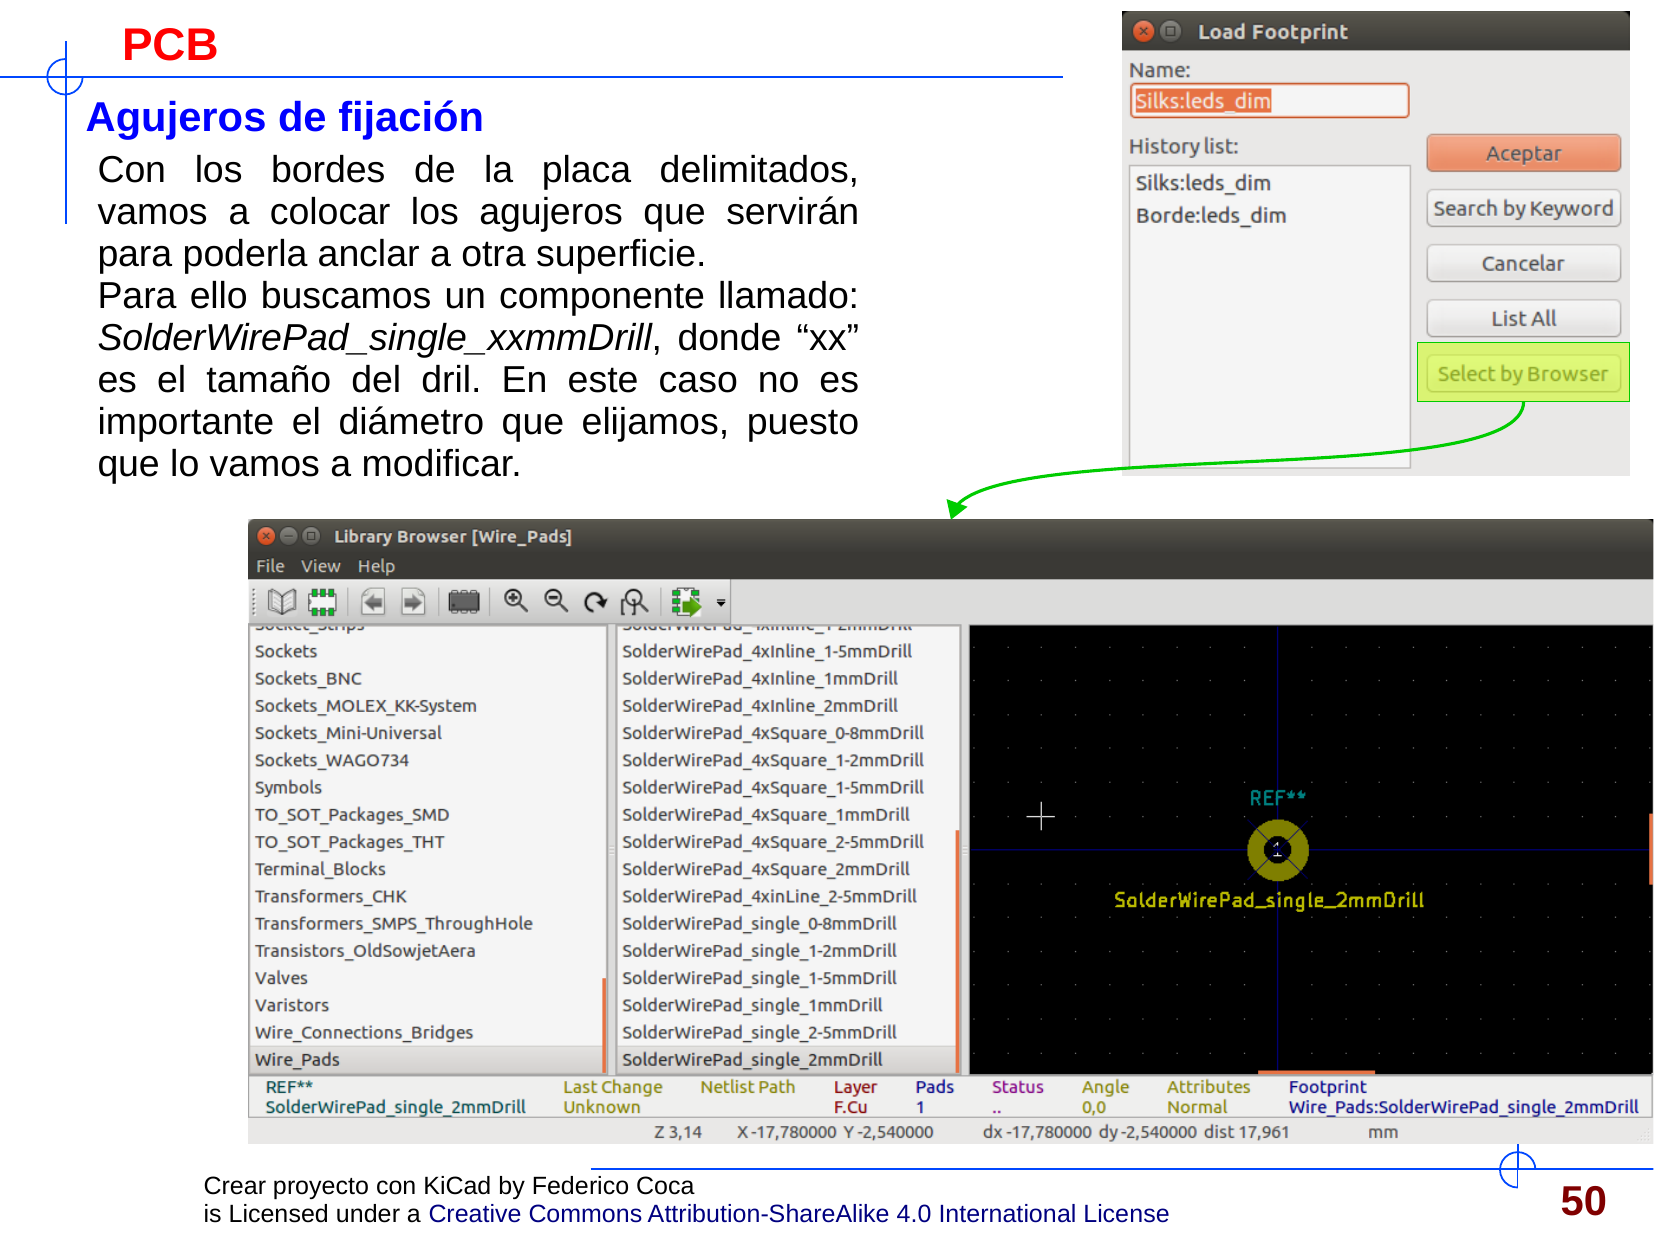

PCB
Agujeros de fijación
Con los bordes de la placa delimitados, vamos a colocar los agujeros que servirán para poderla anclar a otra superficie.
Para ello buscamos un componente llamado: SolderWirePad_single_xxmmDrill, donde “xx” es el tamaño del dril. En este caso no es importante el diámetro que elijamos, puesto que lo vamos a modificar.
Crear proyecto con KiCad by Federico Coca
is Licensed under a Creative Commons Attribution-ShareAlike 4.0 International License